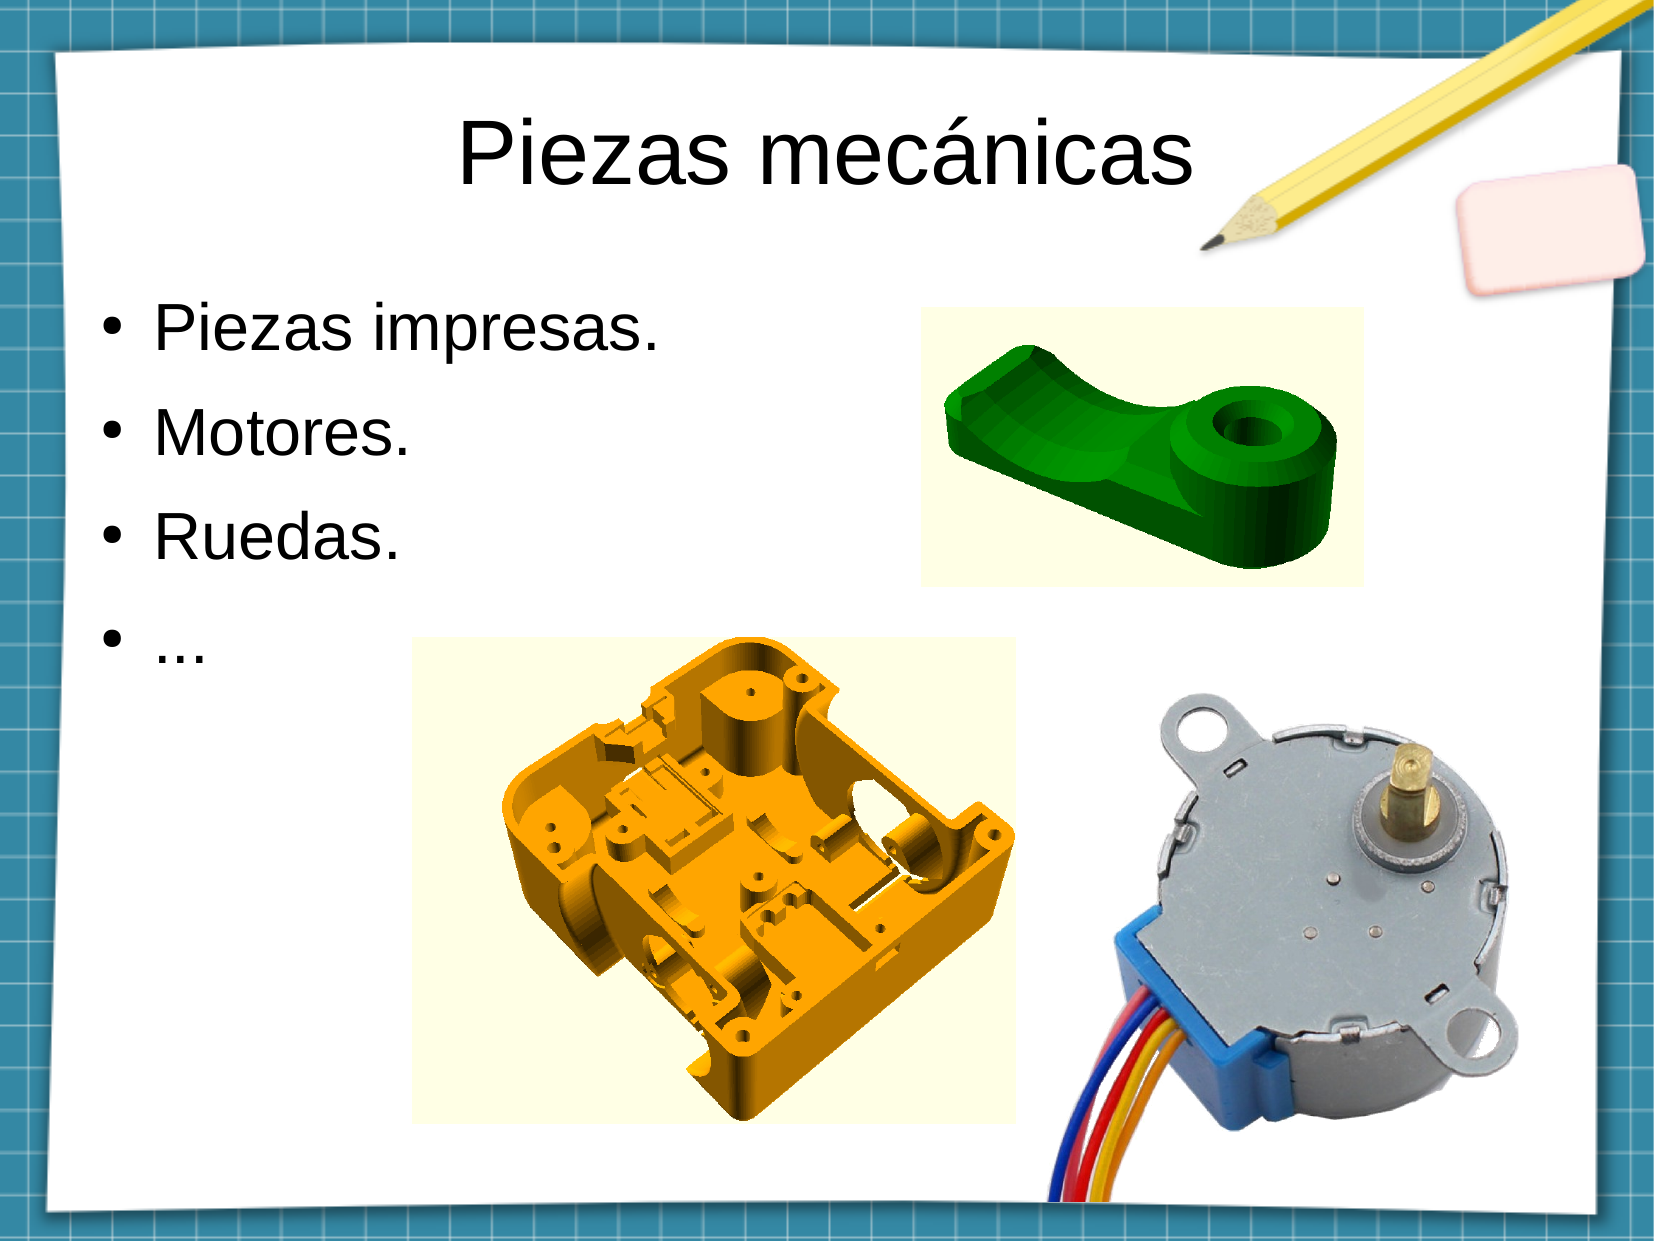

# Piezas mecánicas
Piezas impresas.
Motores.
Ruedas.
...